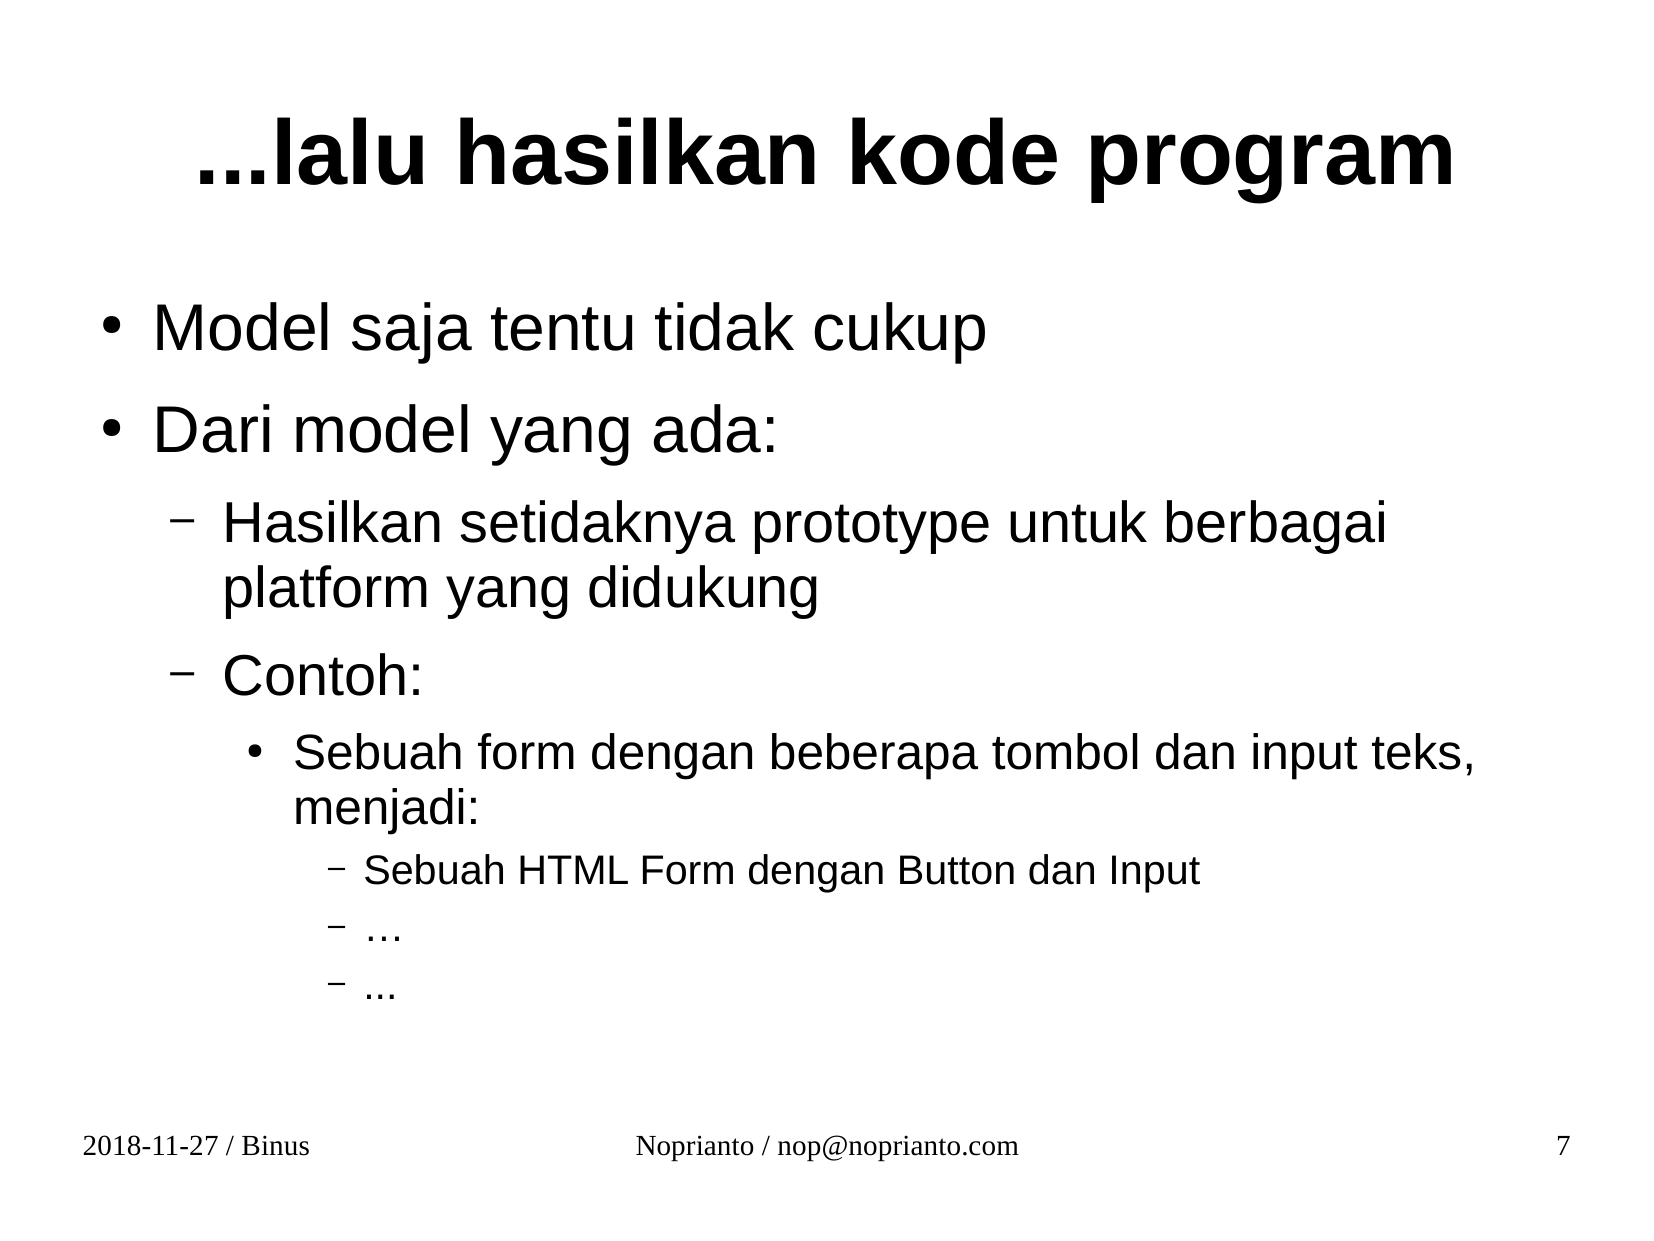

# ...lalu hasilkan kode program
Model saja tentu tidak cukup
Dari model yang ada:
Hasilkan setidaknya prototype untuk berbagai platform yang didukung
Contoh:
Sebuah form dengan beberapa tombol dan input teks, menjadi:
Sebuah HTML Form dengan Button dan Input
…
...
2018-11-27 / Binus
Noprianto / nop@noprianto.com
7